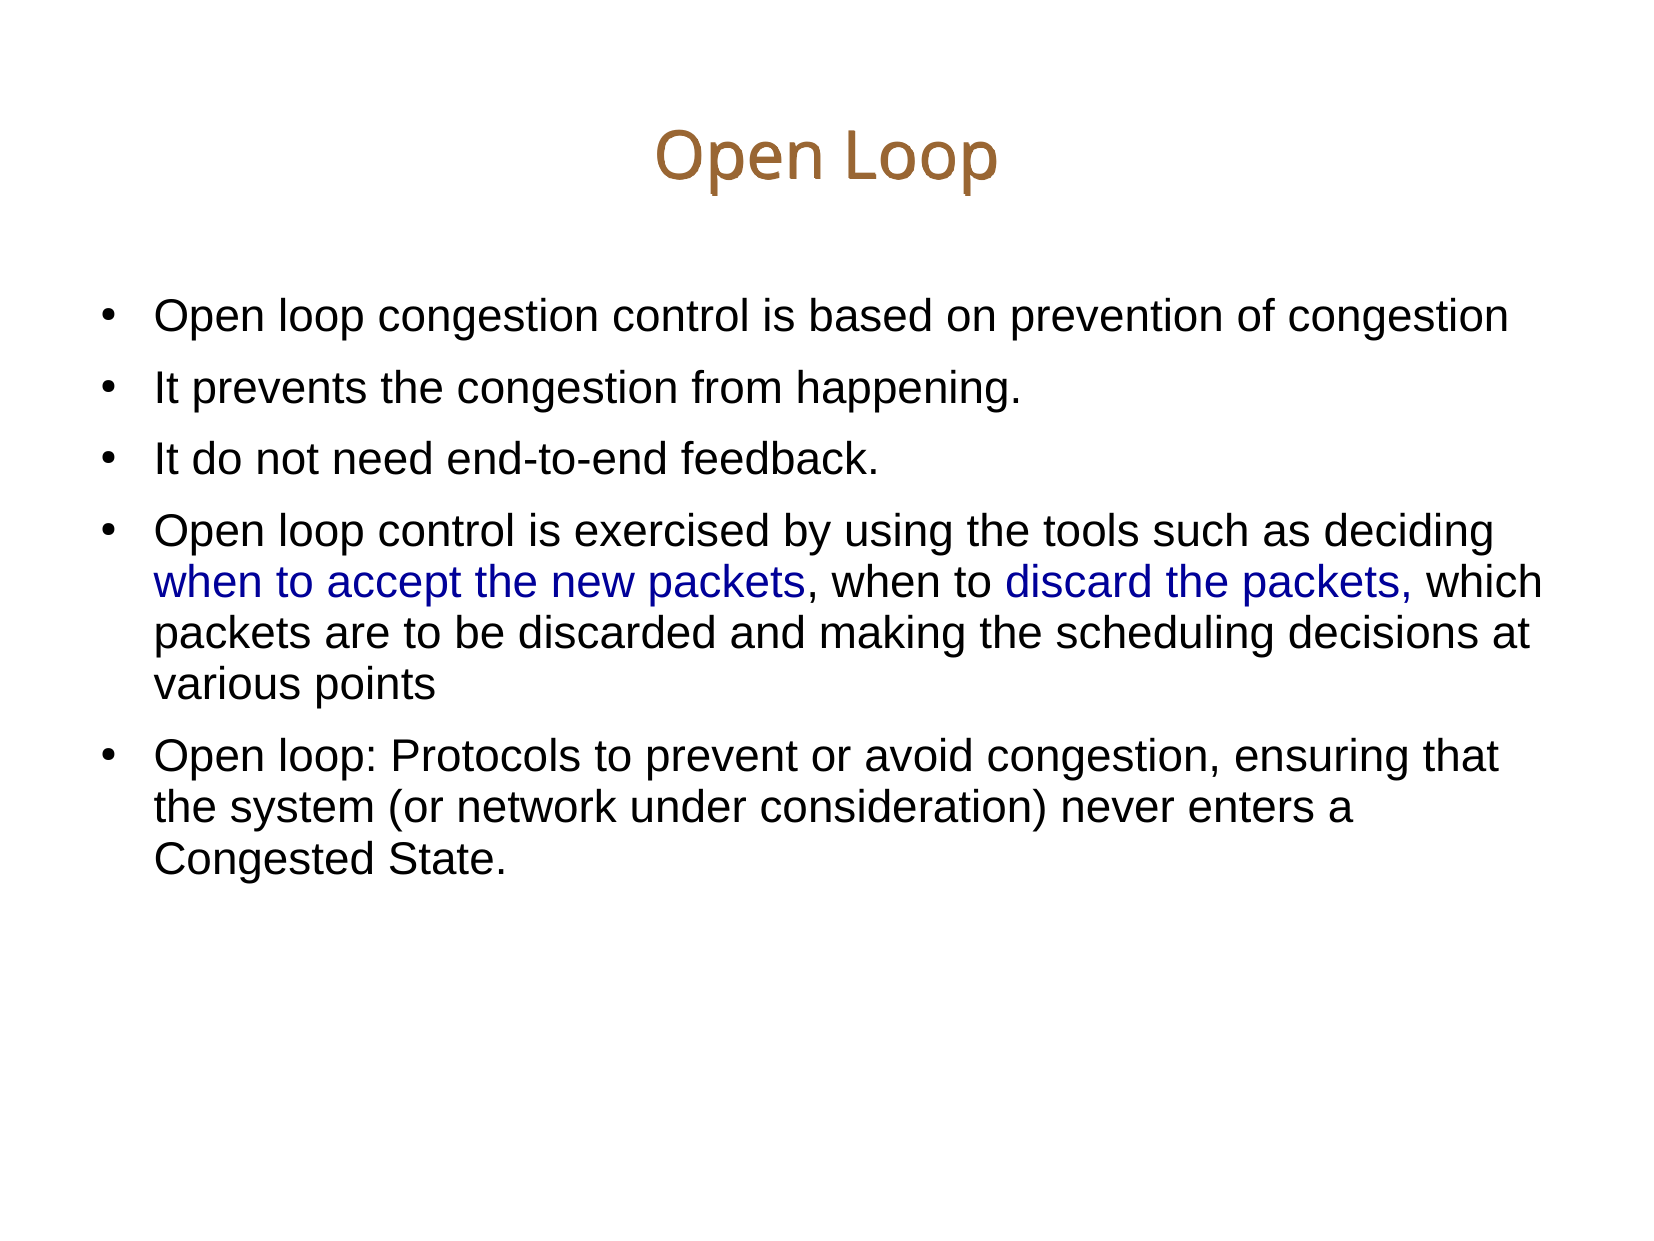

# Open Loop
Open loop congestion control is based on prevention of congestion
It prevents the congestion from happening.
It do not need end-to-end feedback.
Open loop control is exercised by using the tools such as deciding when to accept the new packets, when to discard the packets, which packets are to be discarded and making the scheduling decisions at various points
Open loop: Protocols to prevent or avoid congestion, ensuring that the system (or network under consideration) never enters a Congested State.